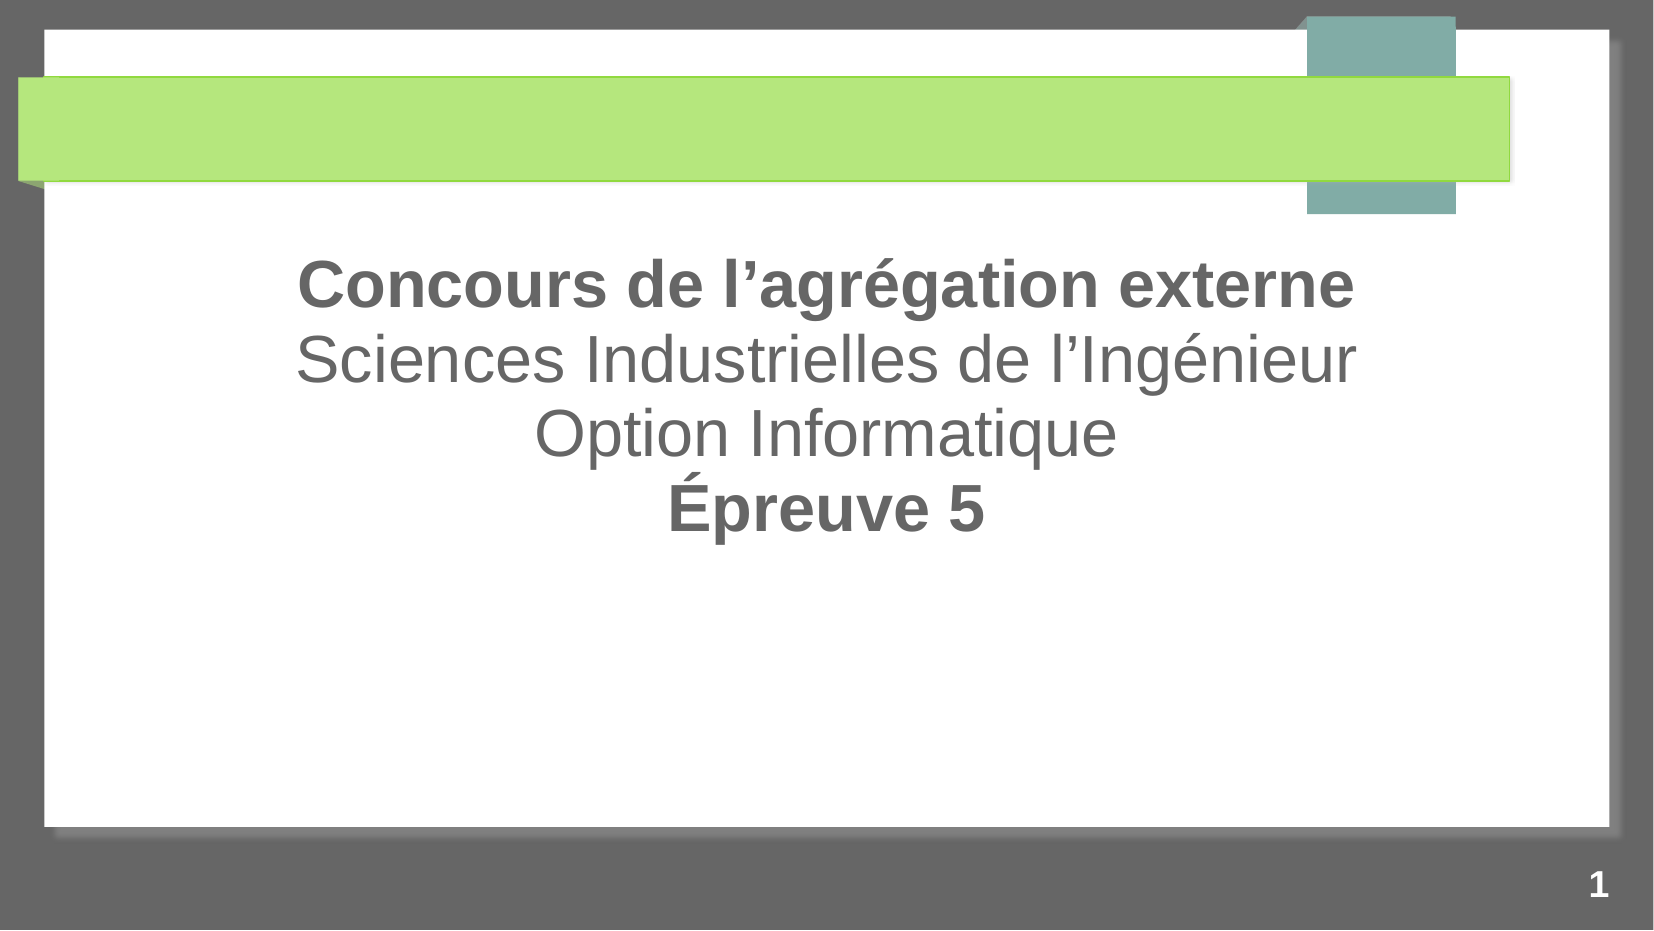

# Concours de l’agrégation externe
Sciences Industrielles de l’Ingénieur
Option Informatique
Épreuve 5